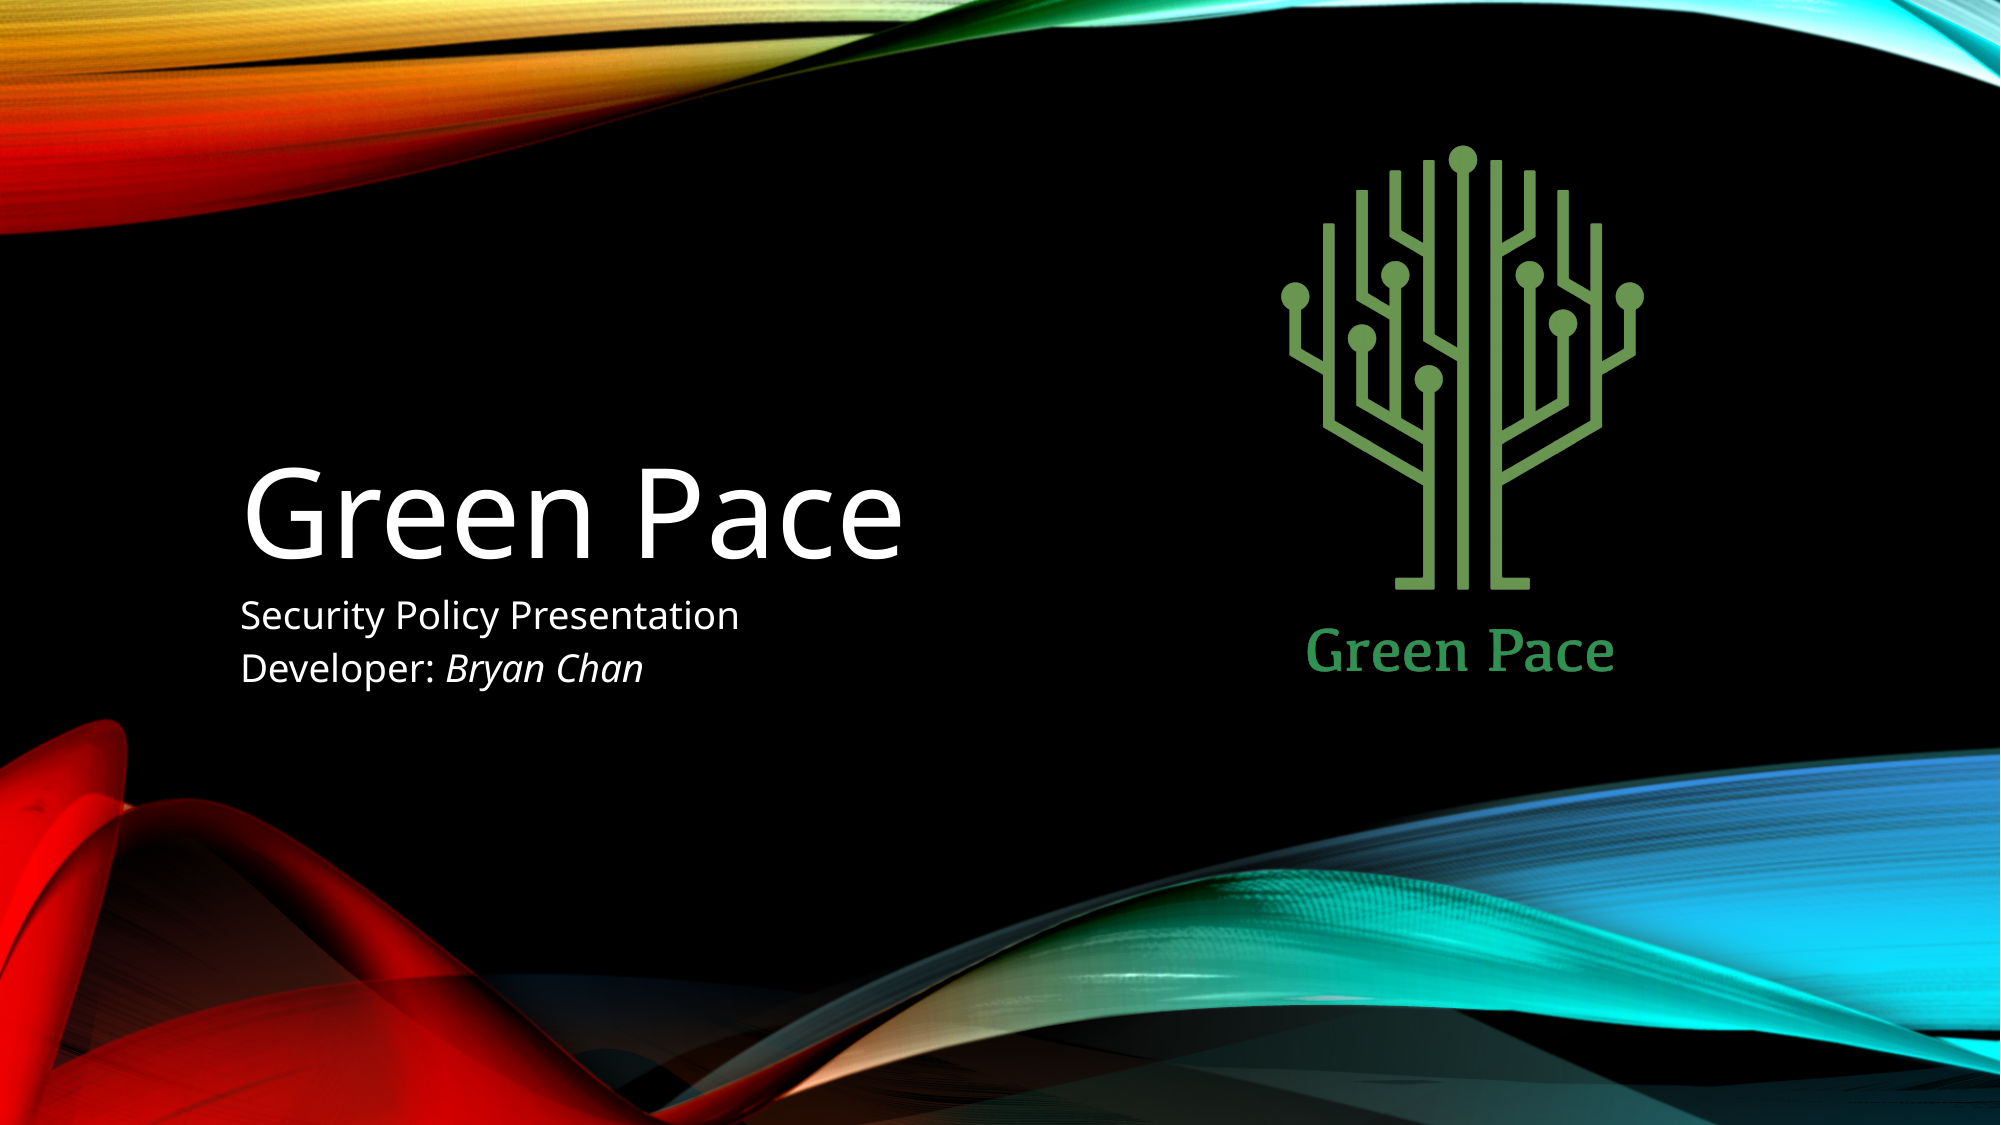

# Green Pace
Security Policy Presentation
Developer: Bryan Chan